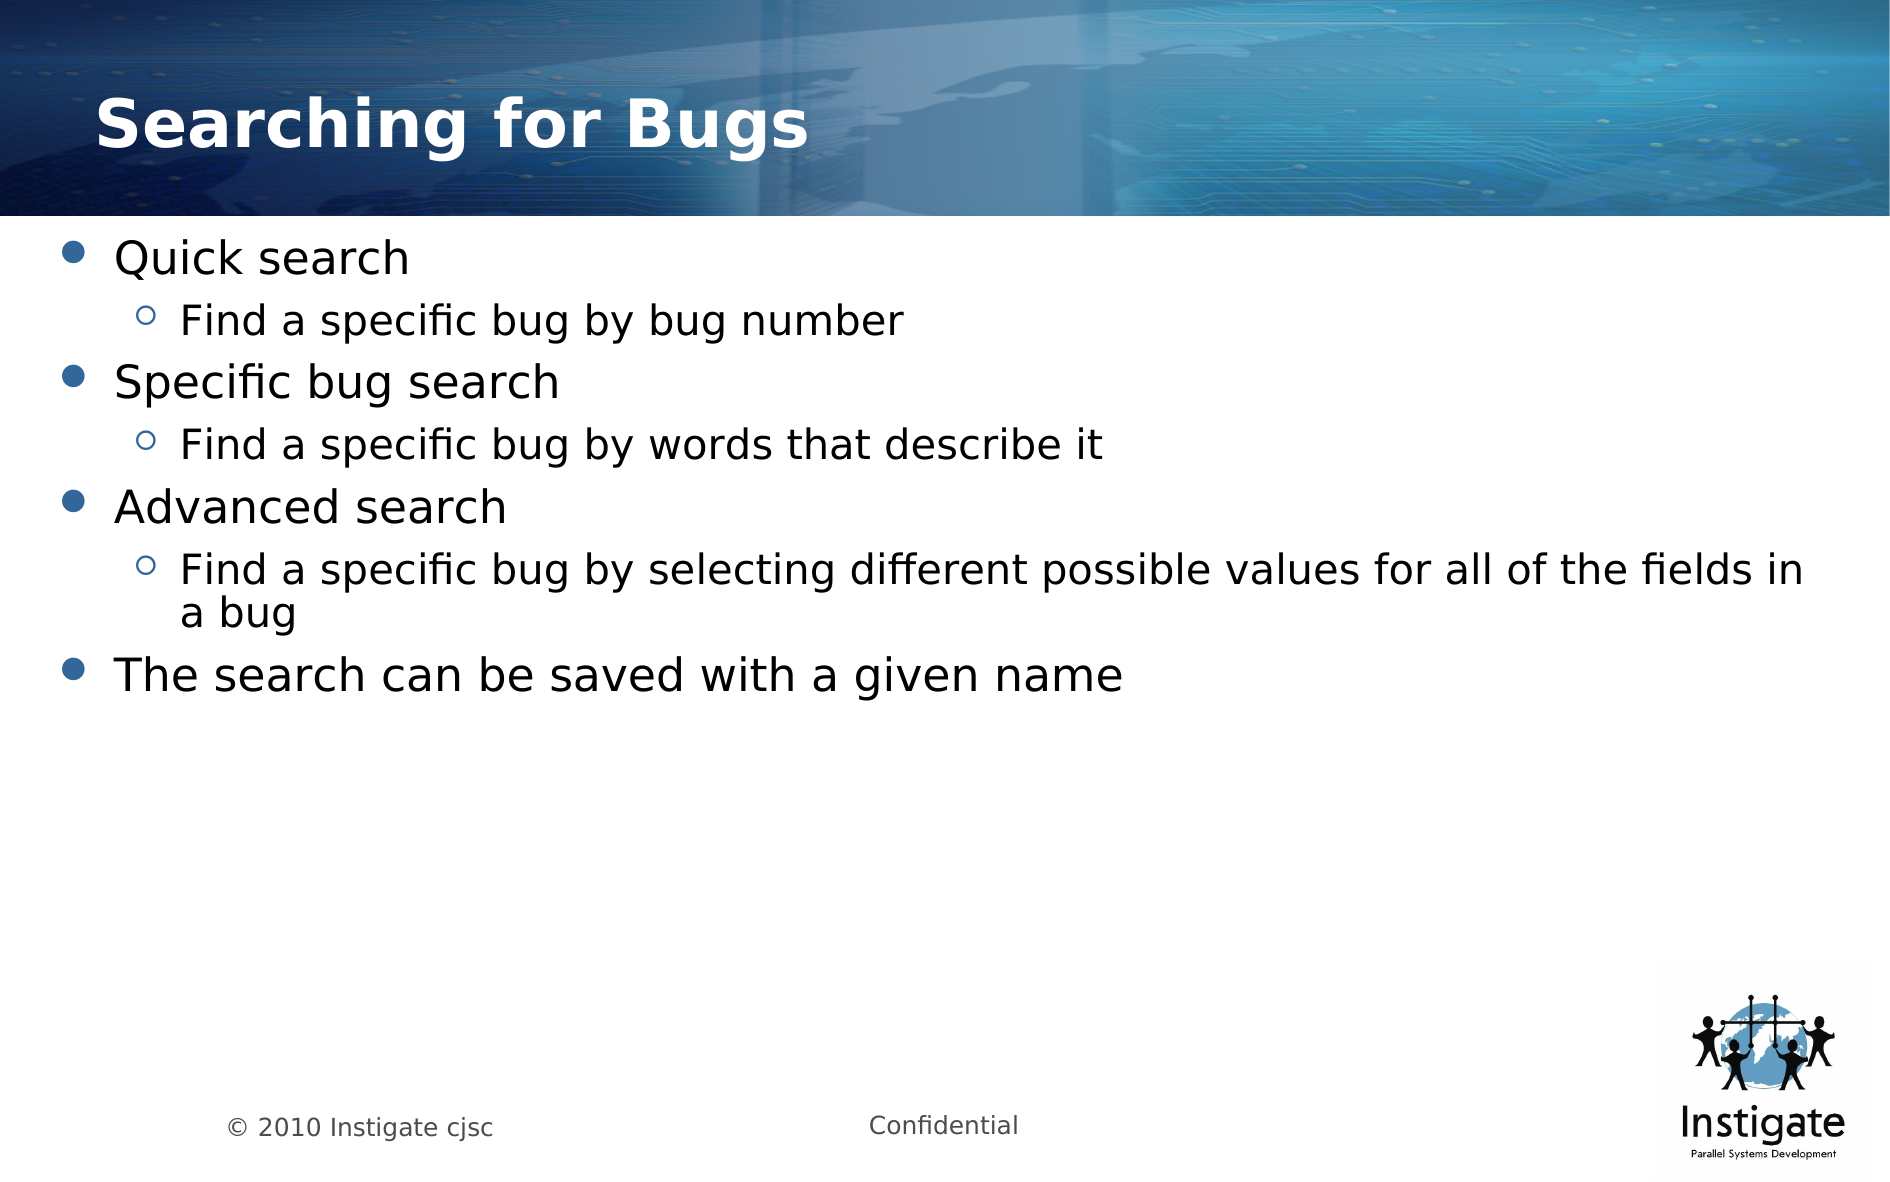

# Searching for Bugs
Quick search
Find a specific bug by bug number
Specific bug search
Find a specific bug by words that describe it
Advanced search
Find a specific bug by selecting different possible values for all of the fields in a bug
The search can be saved with a given name